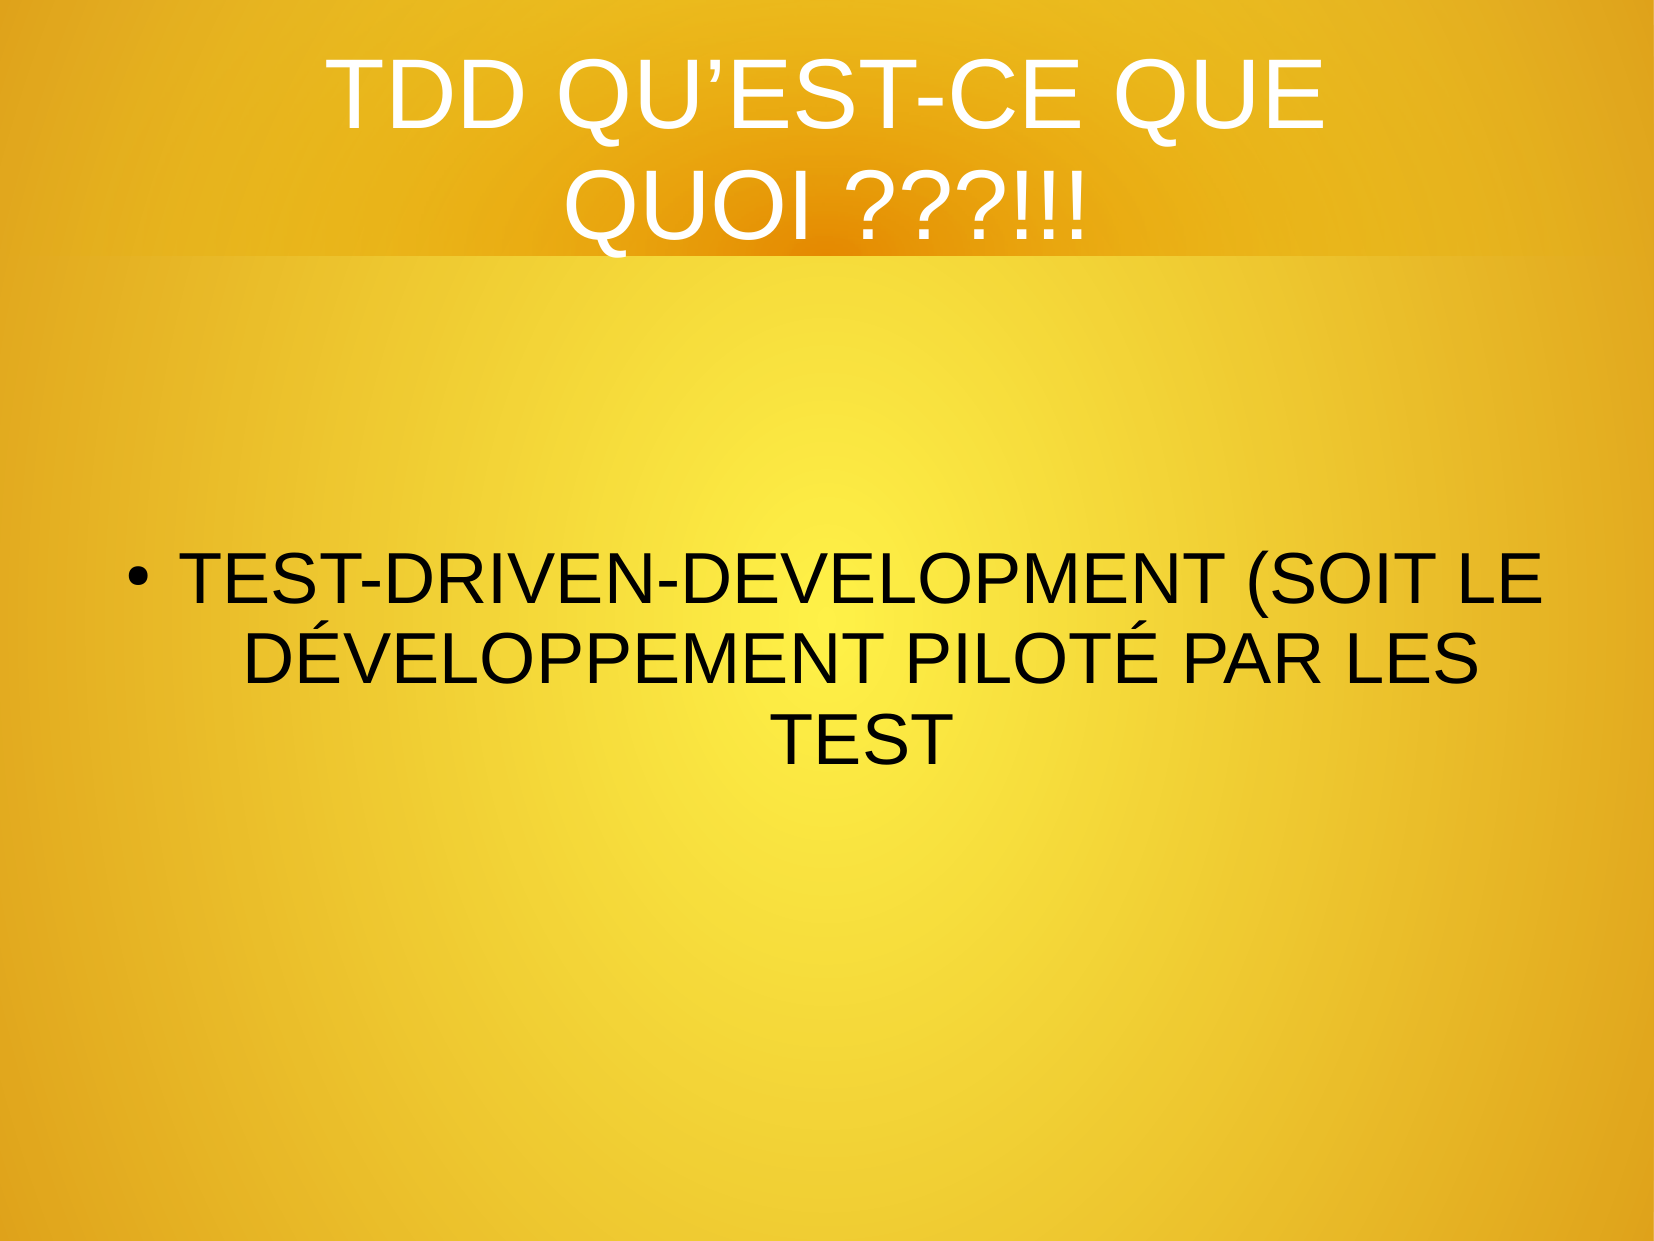

# TDD QU’EST-CE QUE QUOI ???!!!
TEST-DRIVEN-DEVELOPMENT (SOIT LE DÉVELOPPEMENT PILOTÉ PAR LES TEST